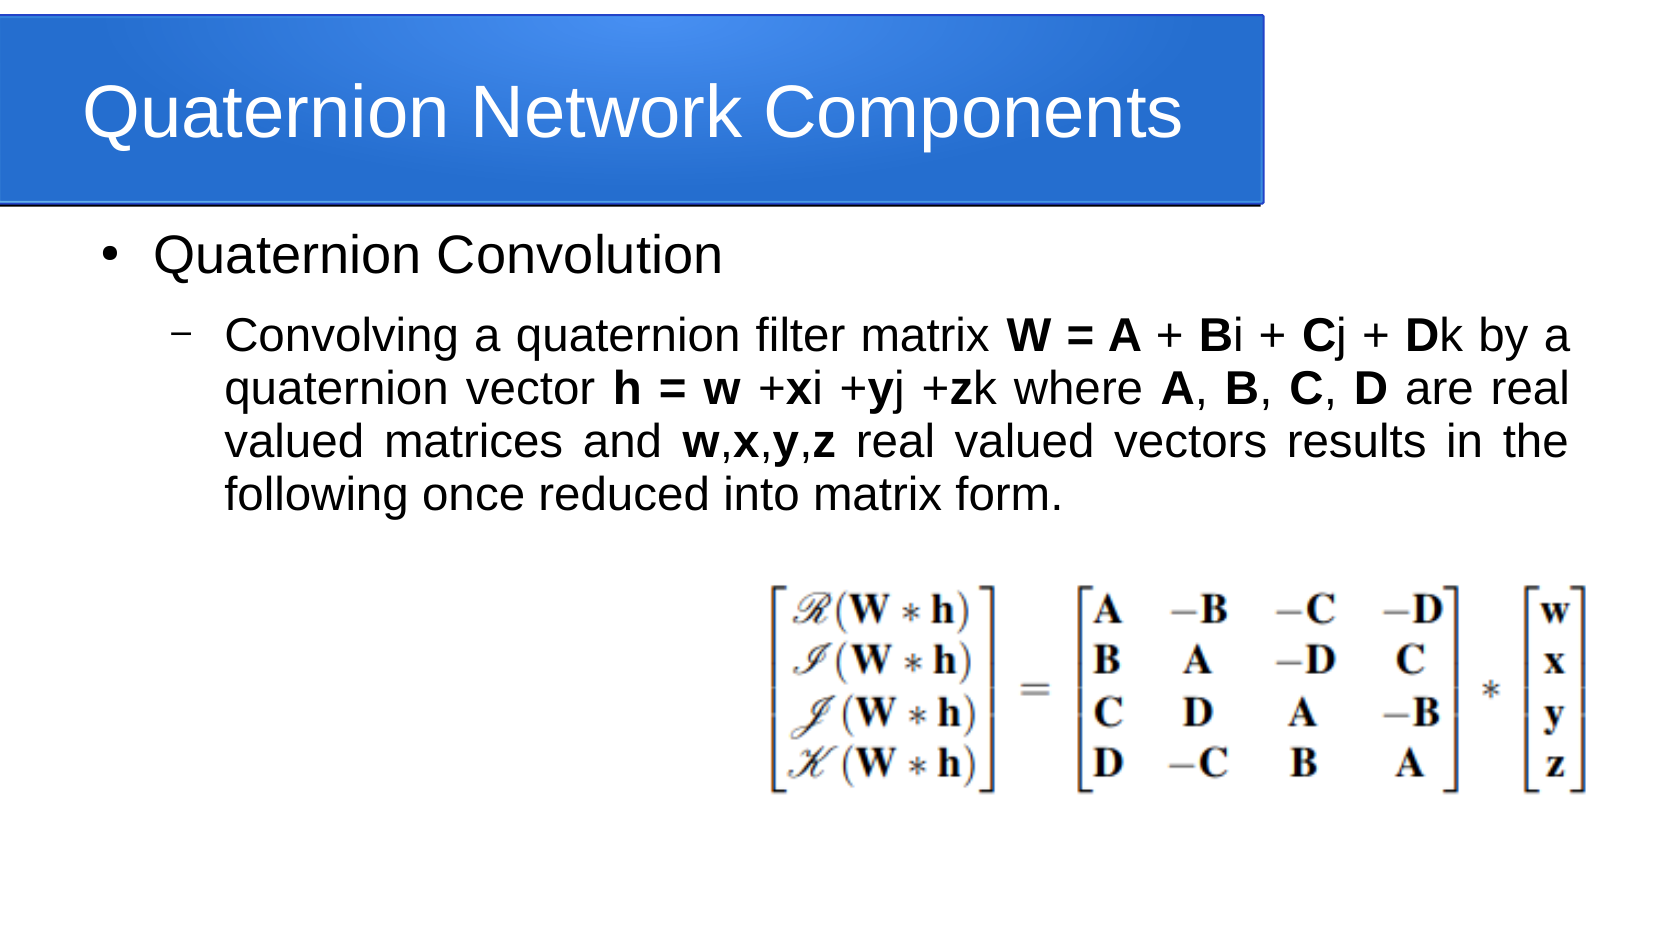

# Quaternion Network Components
Quaternion Convolution
Convolving a quaternion filter matrix W = A + Bi + Cj + Dk by a quaternion vector h = w +xi +yj +zk where A, B, C, D are real valued matrices and w,x,y,z real valued vectors results in the following once reduced into matrix form.